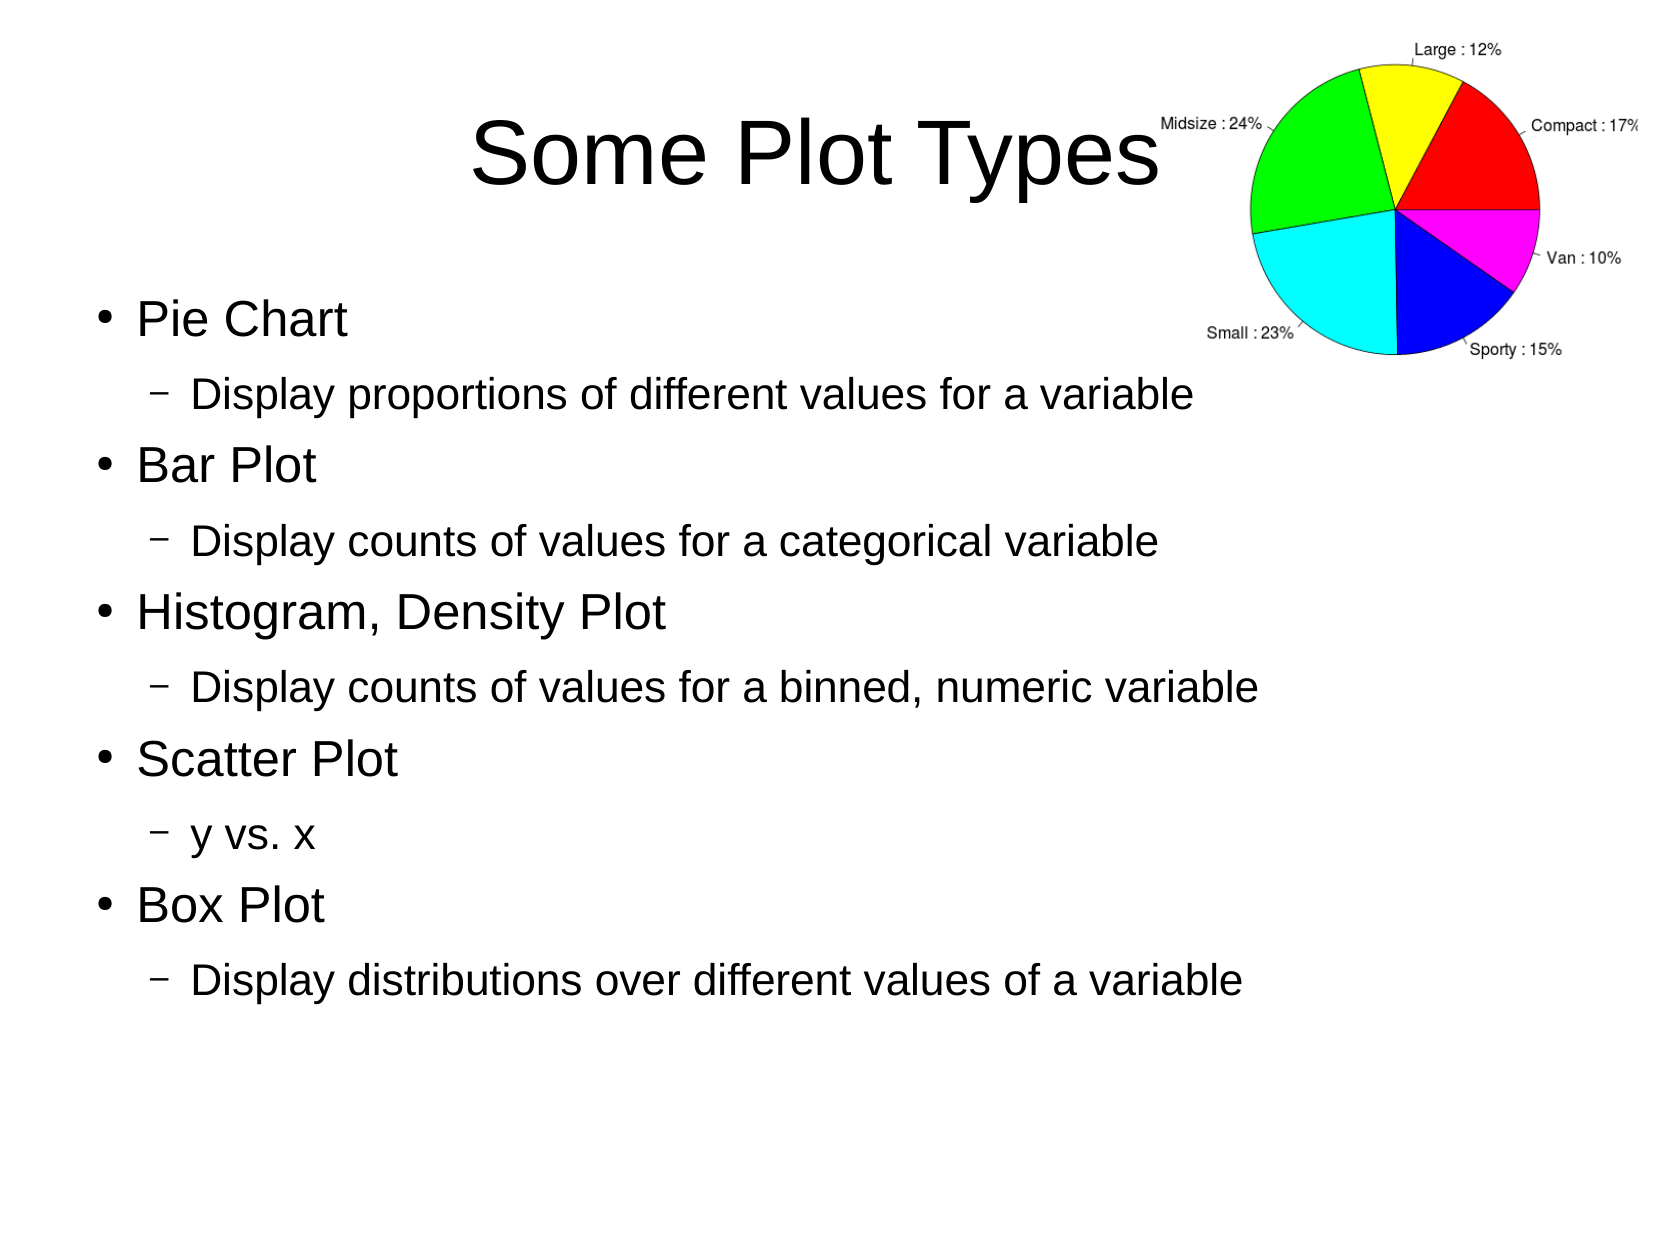

# Some Plot Types
Pie Chart
Display proportions of different values for a variable
Bar Plot
Display counts of values for a categorical variable
Histogram, Density Plot
Display counts of values for a binned, numeric variable
Scatter Plot
y vs. x
Box Plot
Display distributions over different values of a variable